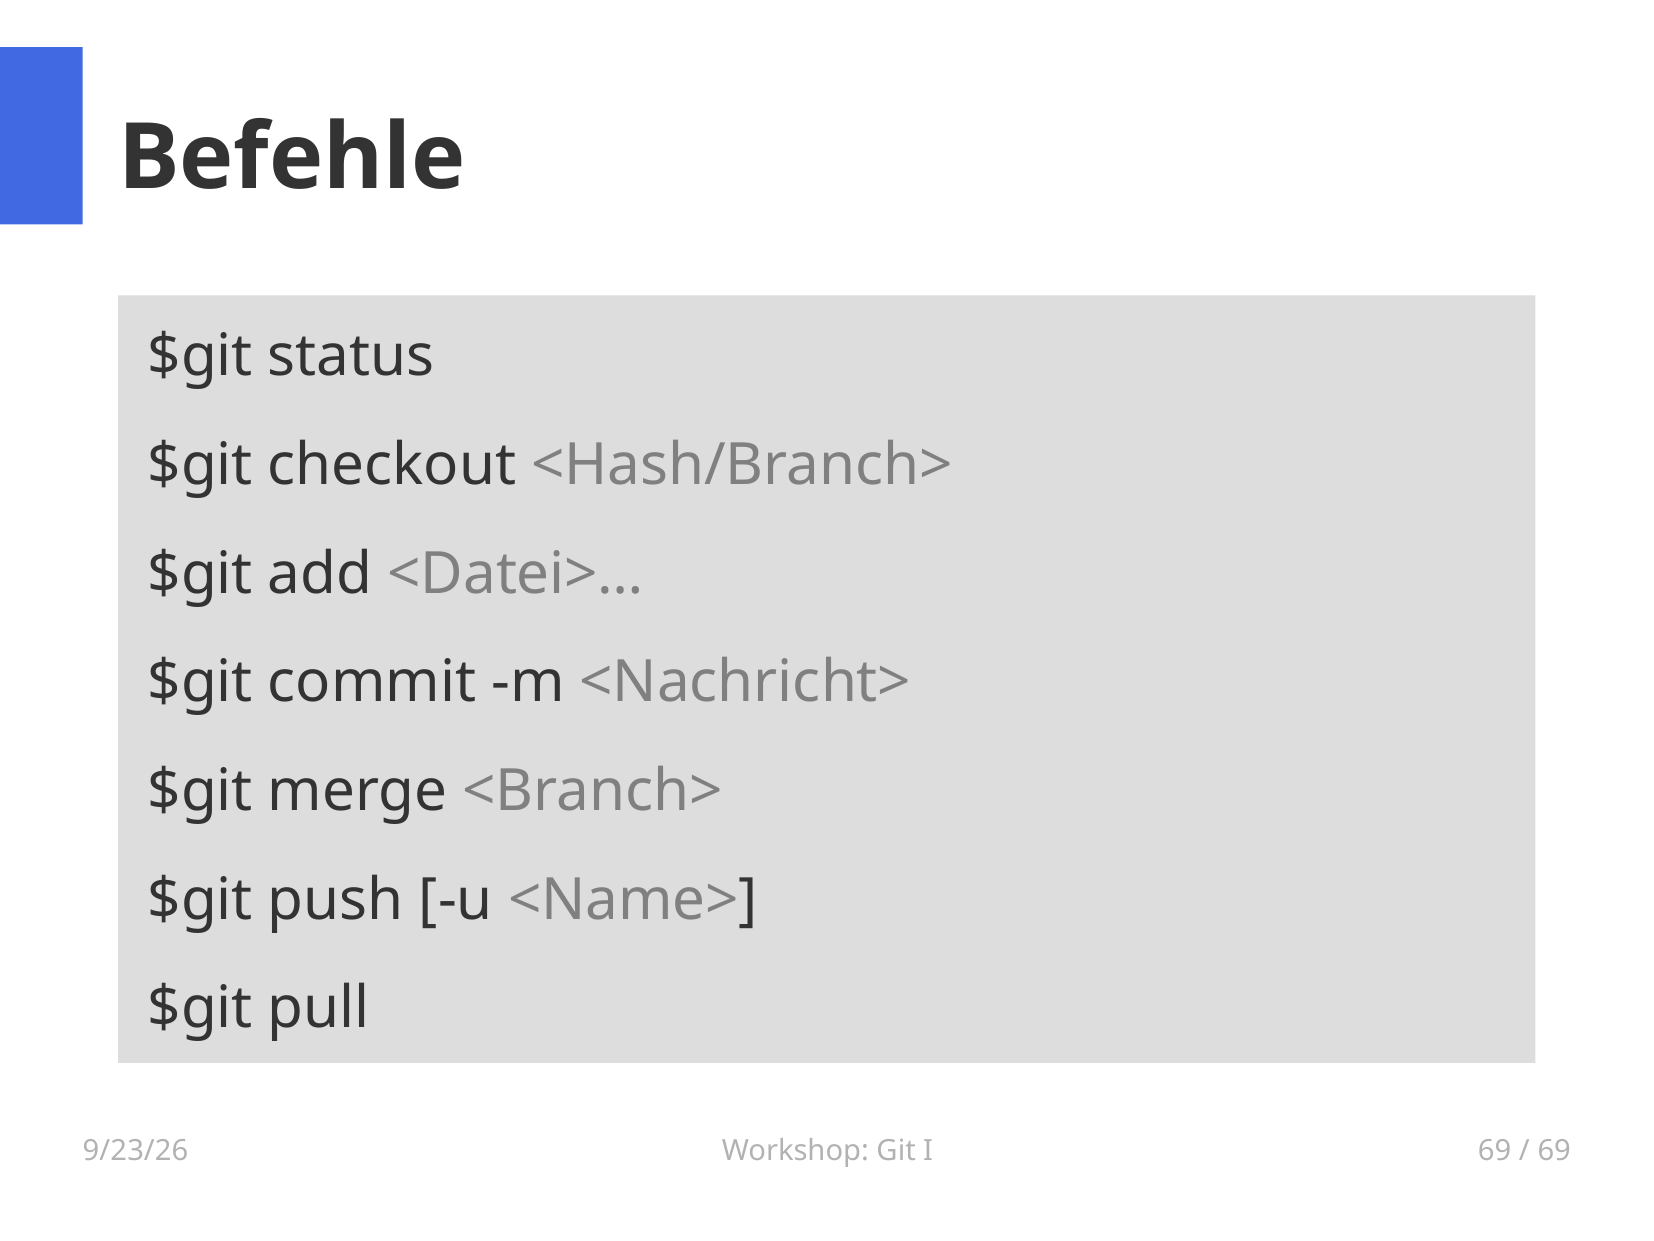

# Befehle
$git status
$git checkout <Hash/Branch>
$git add <Datei>…
$git commit -m <Nachricht>
$git merge <Branch>
$git push [-u <Name>]
$git pull